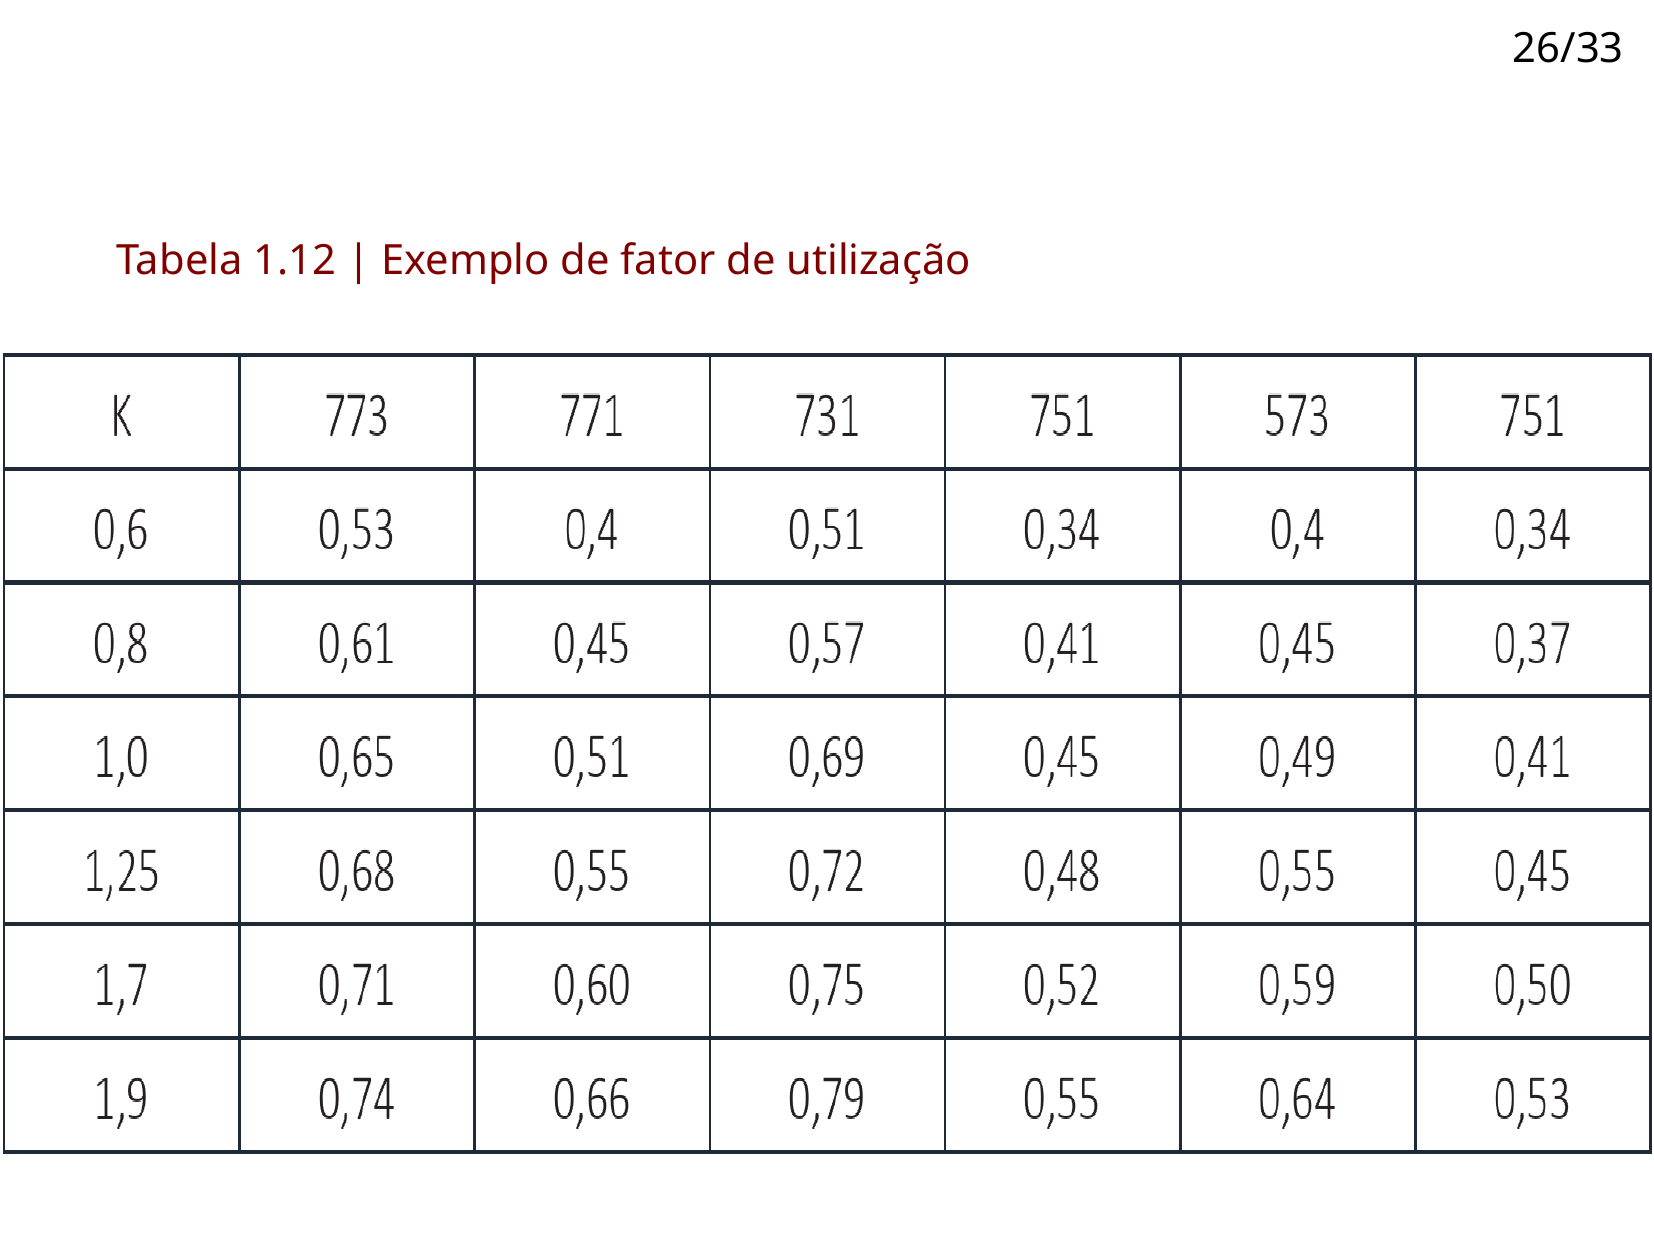

26
#
Tabela 1.12 | Exemplo de fator de utilização